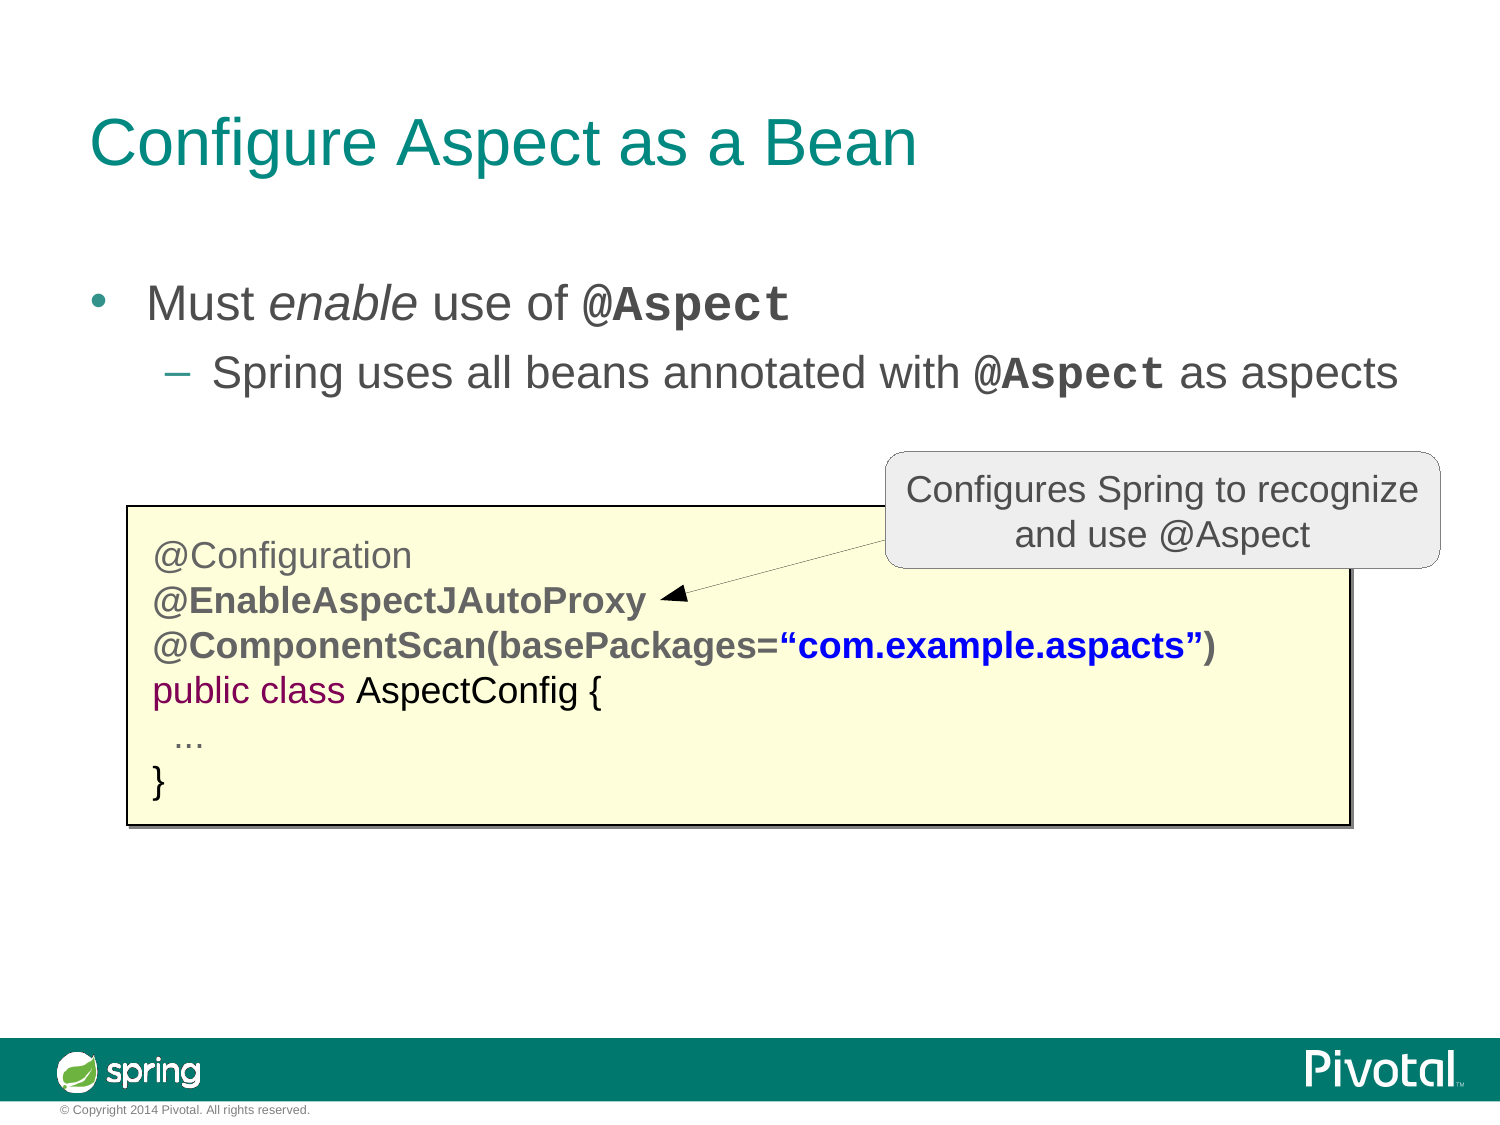

# Configure Aspect as a Bean
Must enable use of @Aspect
Spring uses all beans annotated with @Aspect as aspects
Configures Spring to recognize and use @Aspect
 @Configuration
 @EnableAspectJAutoProxy
 @ComponentScan(basePackages=“com.example.aspacts”)
 public class AspectConfig {
 ...
 }